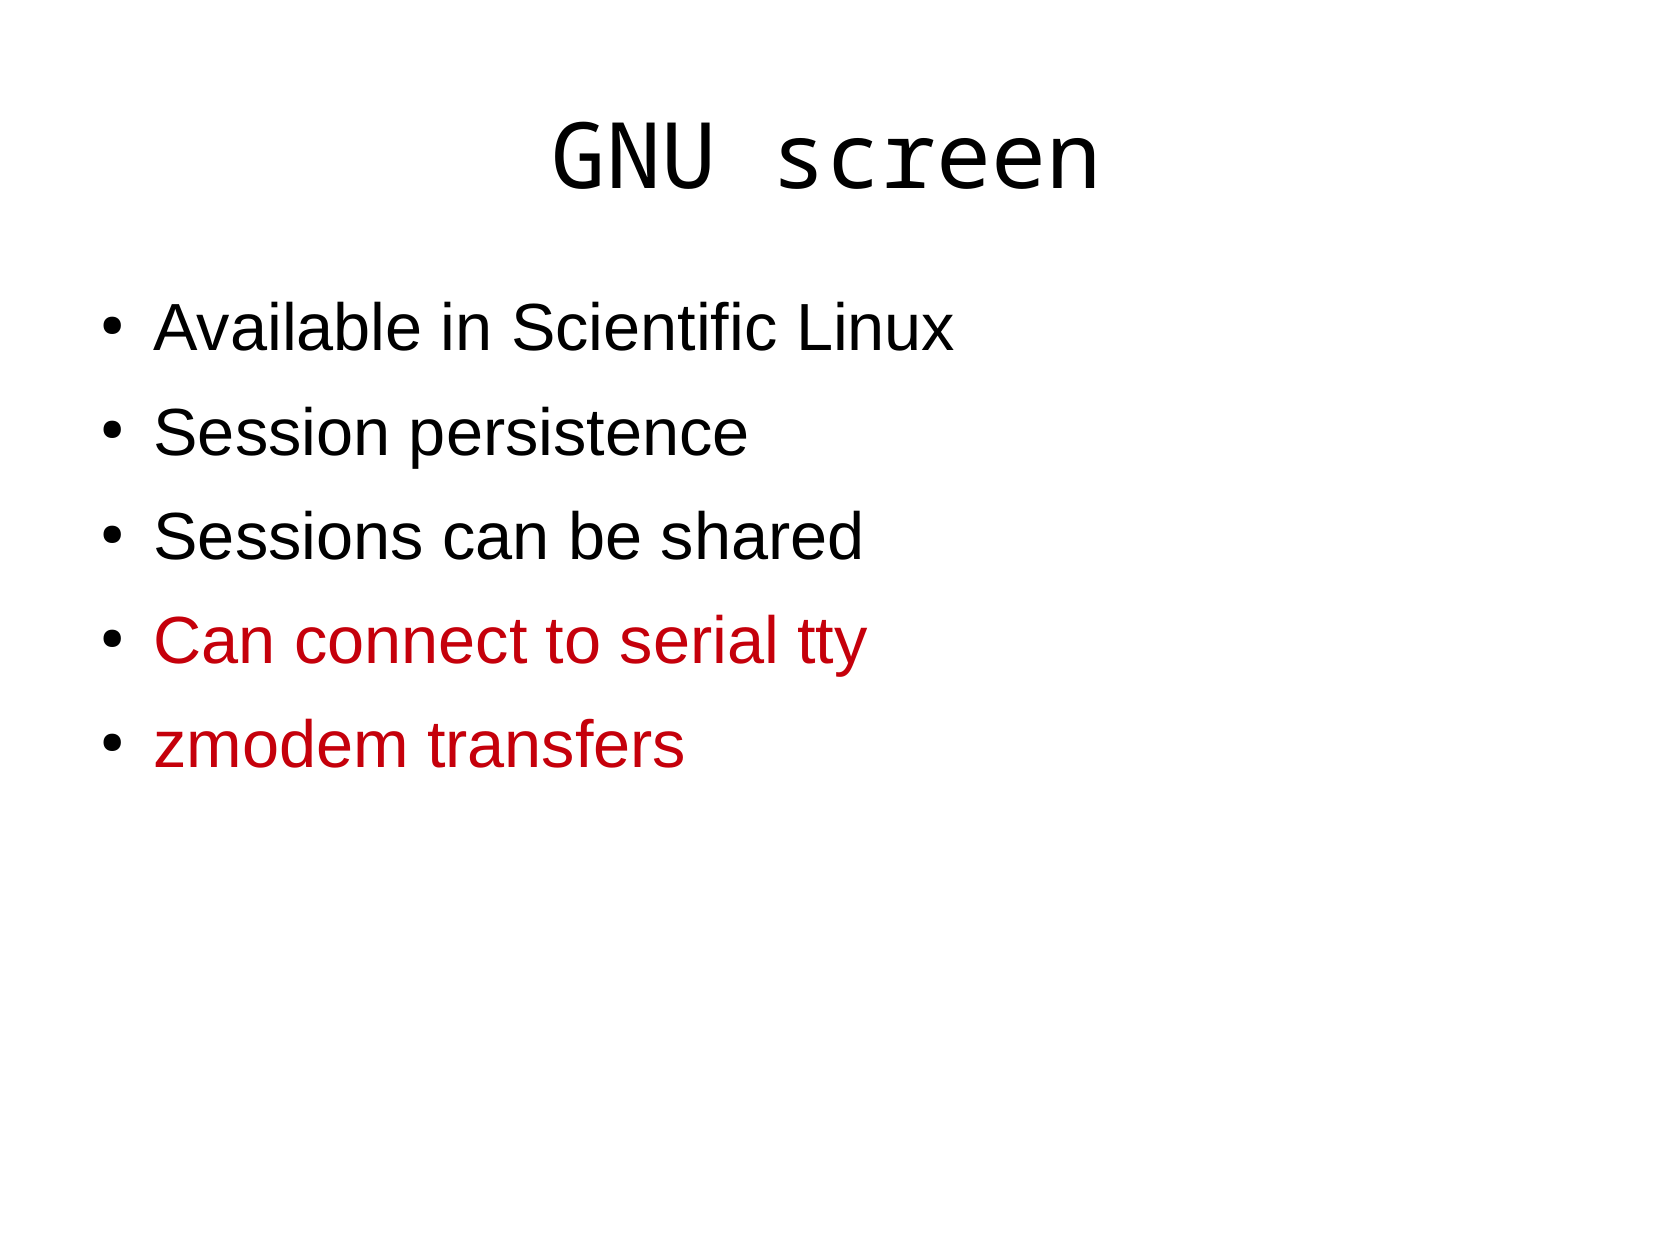

# GNU screen
Available in Scientific Linux
Session persistence
Sessions can be shared
Can connect to serial tty
zmodem transfers